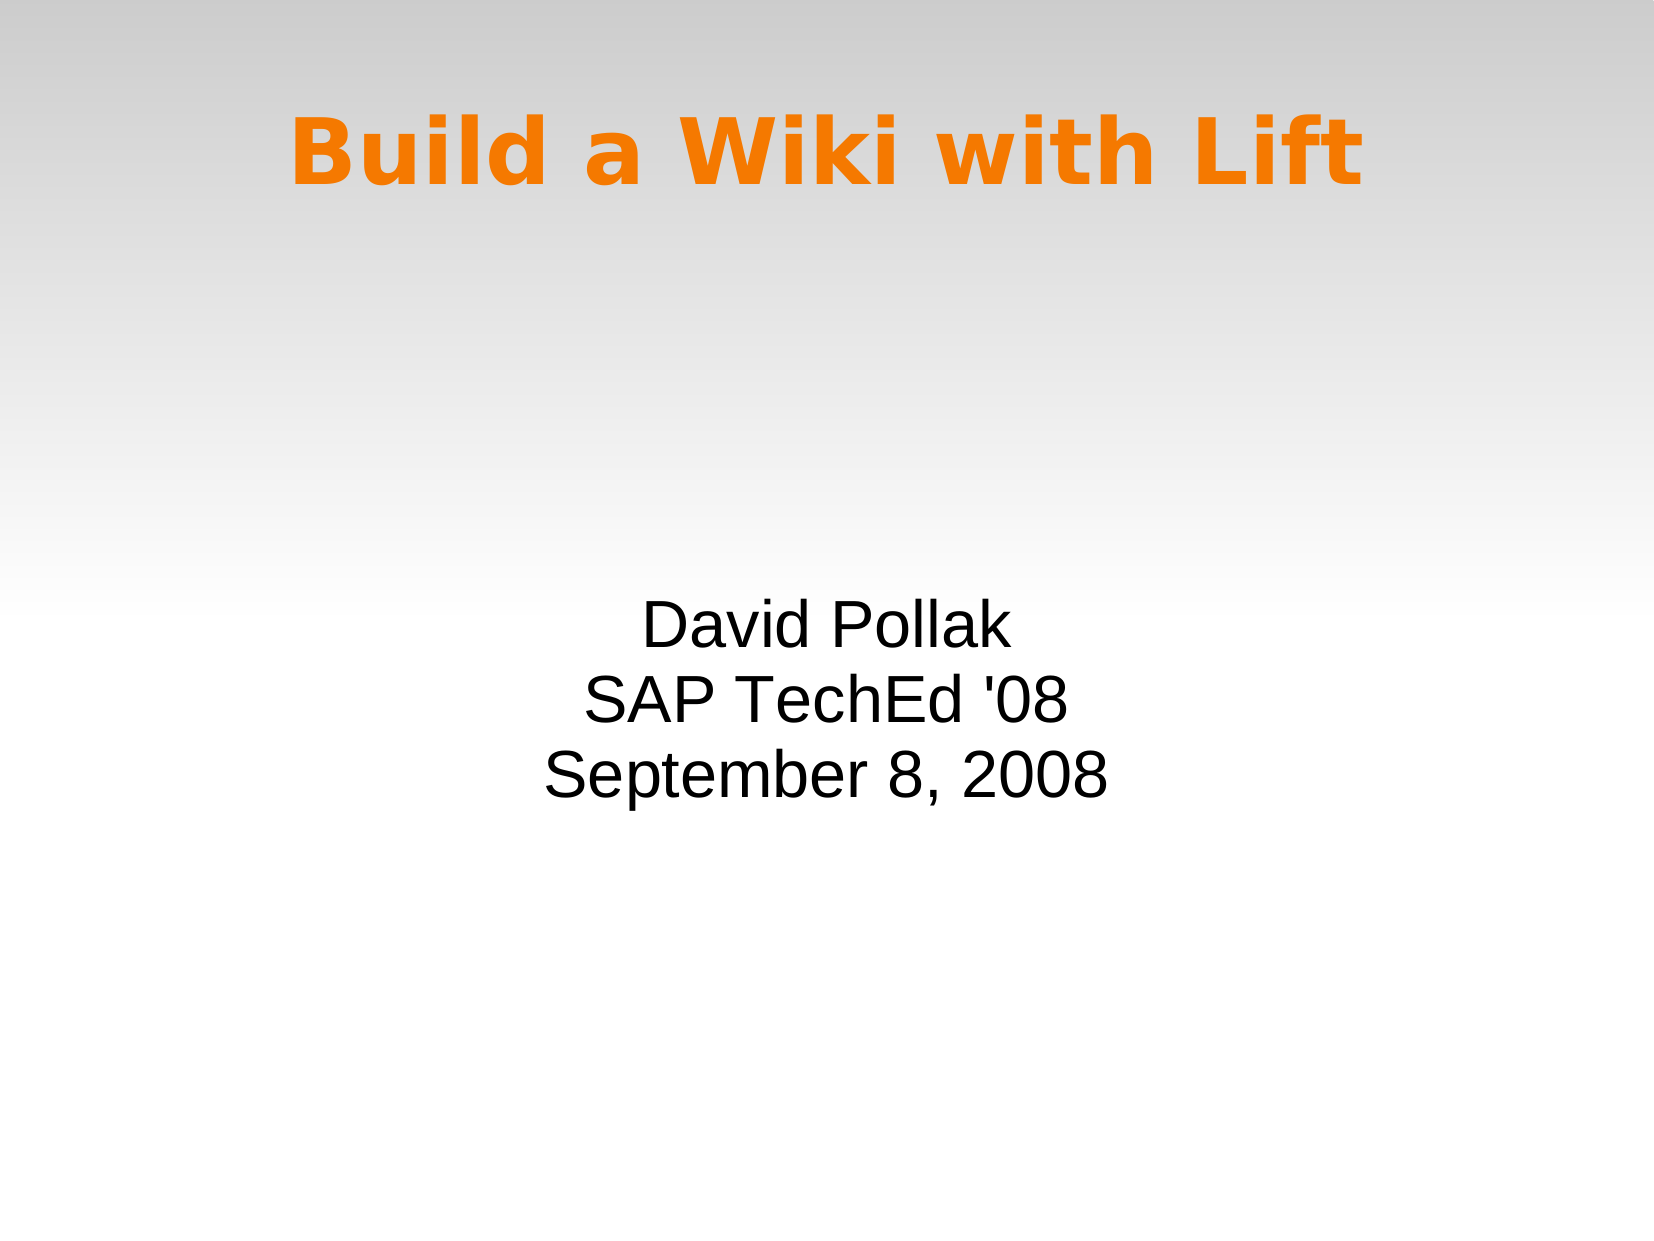

# Build a Wiki with Lift
David Pollak
SAP TechEd '08
September 8, 2008